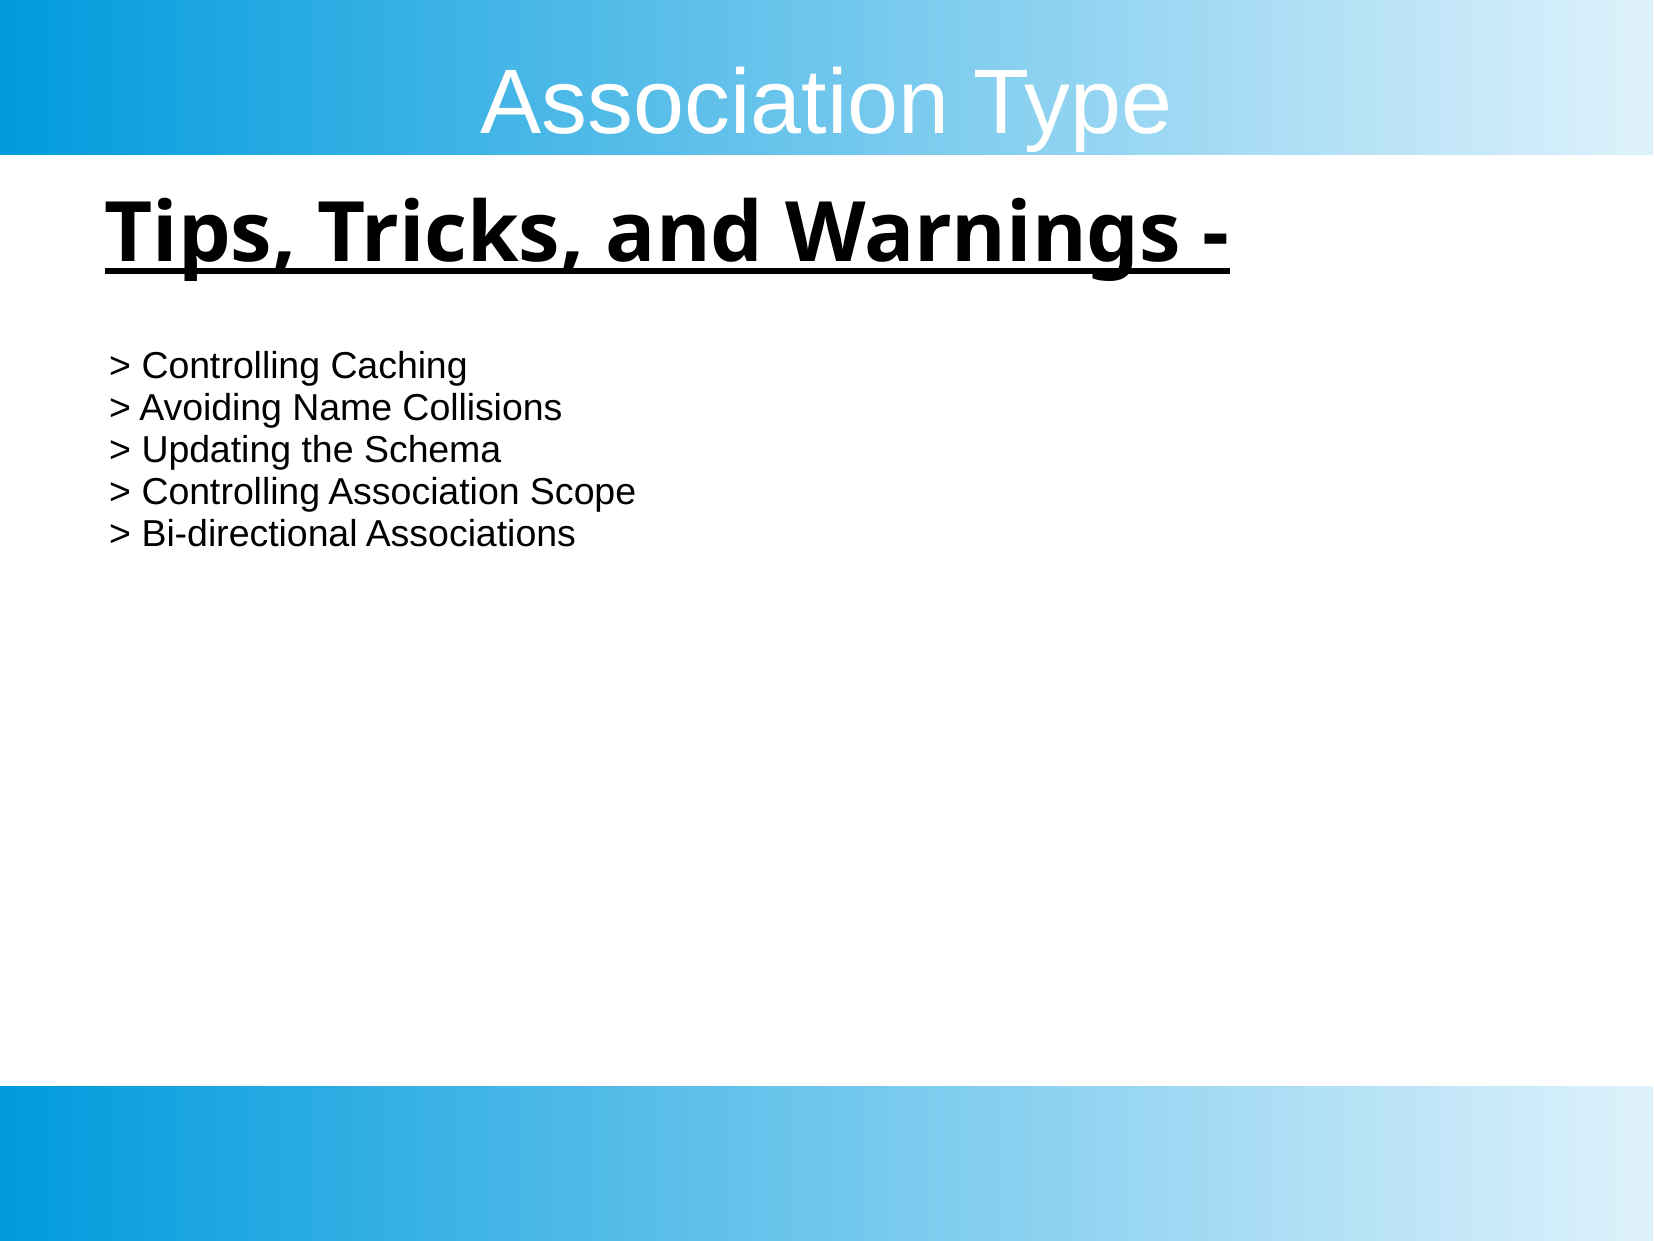

# Association Type
Tips, Tricks, and Warnings -
> Controlling Caching
> Avoiding Name Collisions
> Updating the Schema
> Controlling Association Scope
> Bi-directional Associations